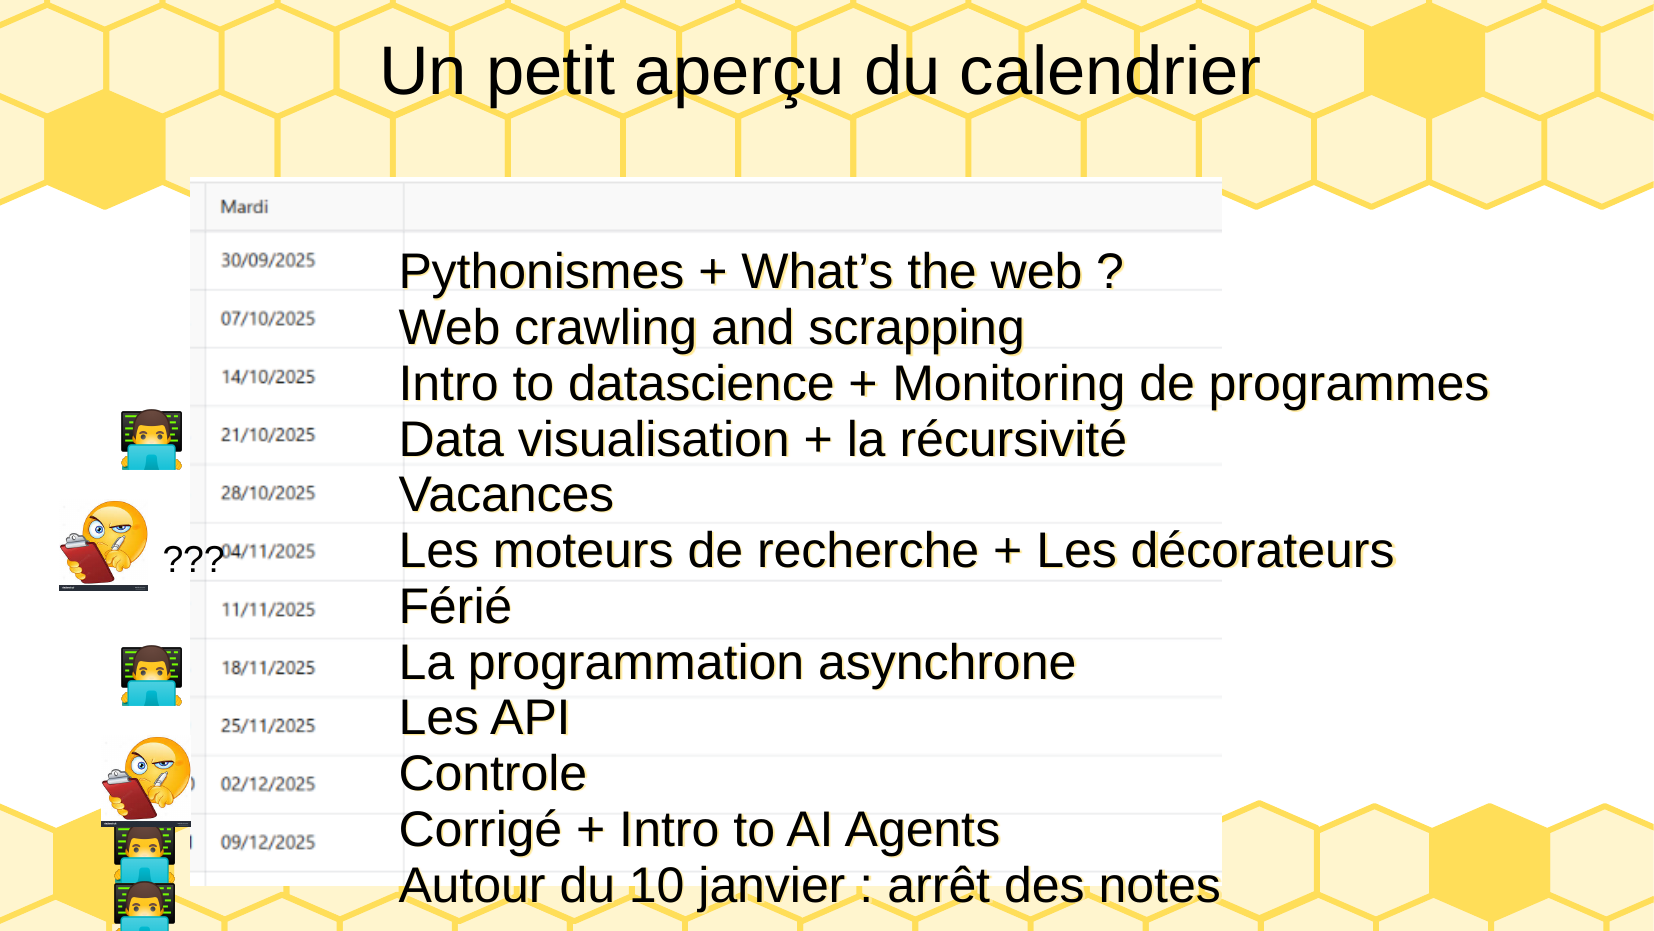

# Un petit aperçu du calendrier
Pythonismes + What’s the web ?
Web crawling and scrapping
Intro to datascience + Monitoring de programmes
Data visualisation + la récursivité
Vacances
Les moteurs de recherche + Les décorateurs
Férié
La programmation asynchrone
Les API
Controle
Corrigé + Intro to AI Agents
Autour du 10 janvier : arrêt des notes
???